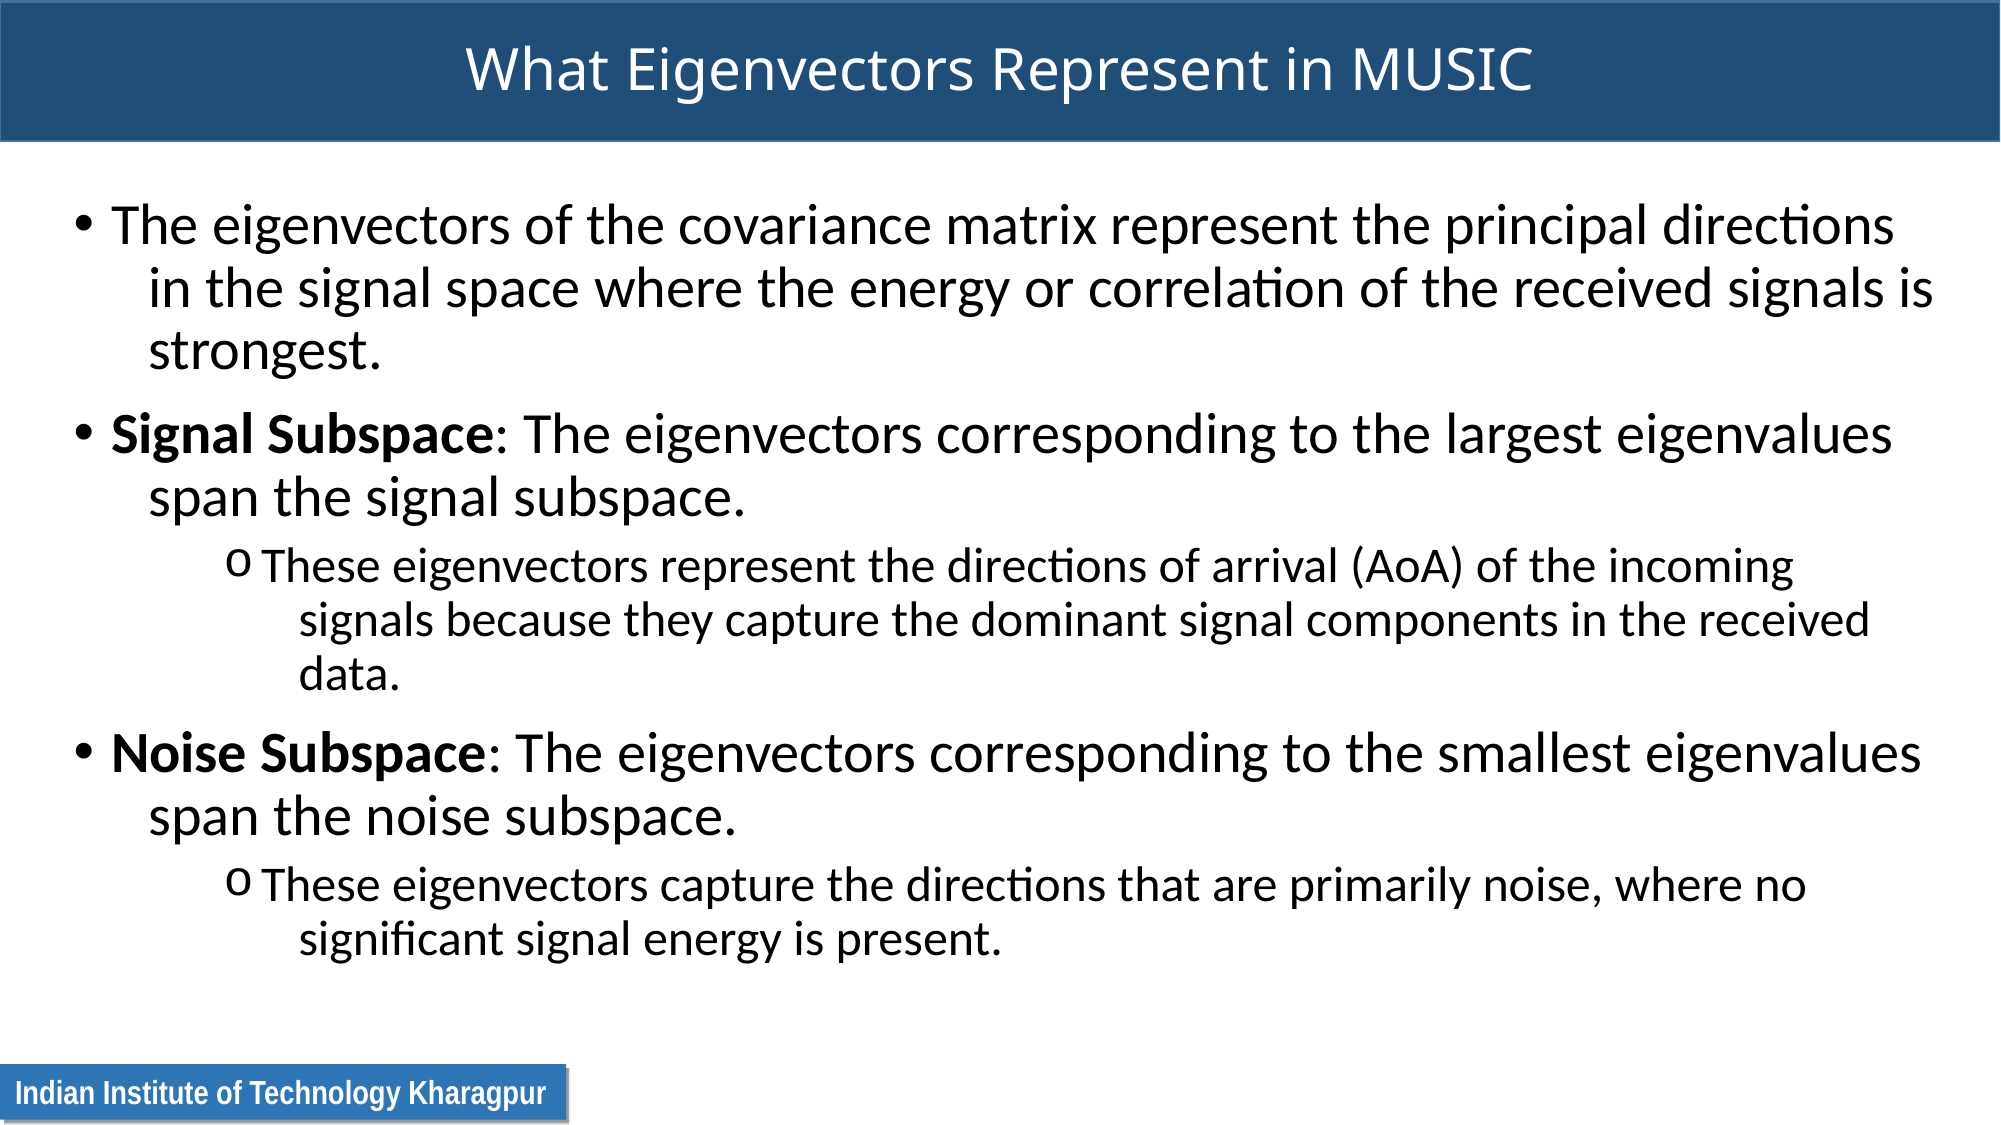

What Eigenvectors Represent in MUSIC
# The eigenvectors of the covariance matrix represent the principal directions in the signal space where the energy or correlation of the received signals is strongest.
Signal Subspace: The eigenvectors corresponding to the largest eigenvalues span the signal subspace.
These eigenvectors represent the directions of arrival (AoA) of the incoming signals because they capture the dominant signal components in the received data.
Noise Subspace: The eigenvectors corresponding to the smallest eigenvalues span the noise subspace.
These eigenvectors capture the directions that are primarily noise, where no significant signal energy is present.